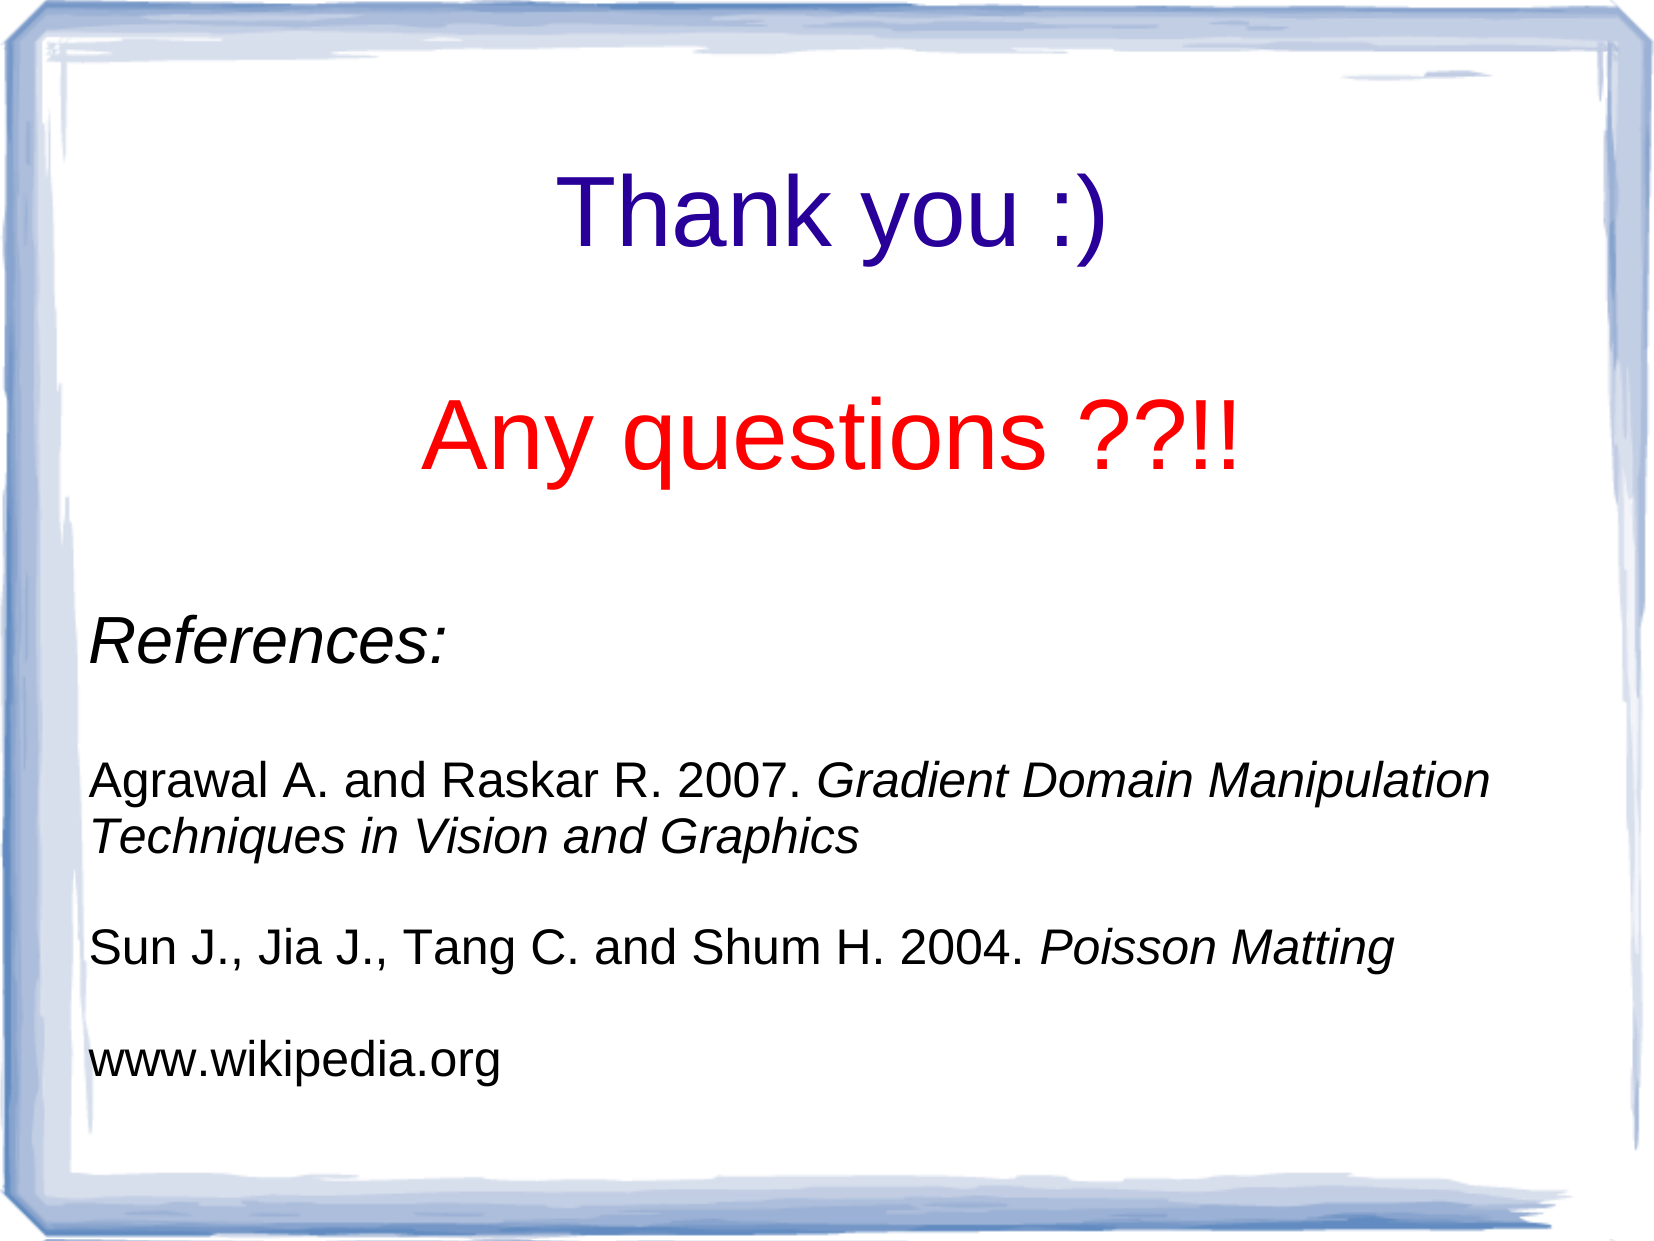

# Thank you :)
Any questions ??!!
References:
Agrawal A. and Raskar R. 2007. Gradient Domain Manipulation Techniques in Vision and Graphics
Sun J., Jia J., Tang C. and Shum H. 2004. Poisson Matting
www.wikipedia.org